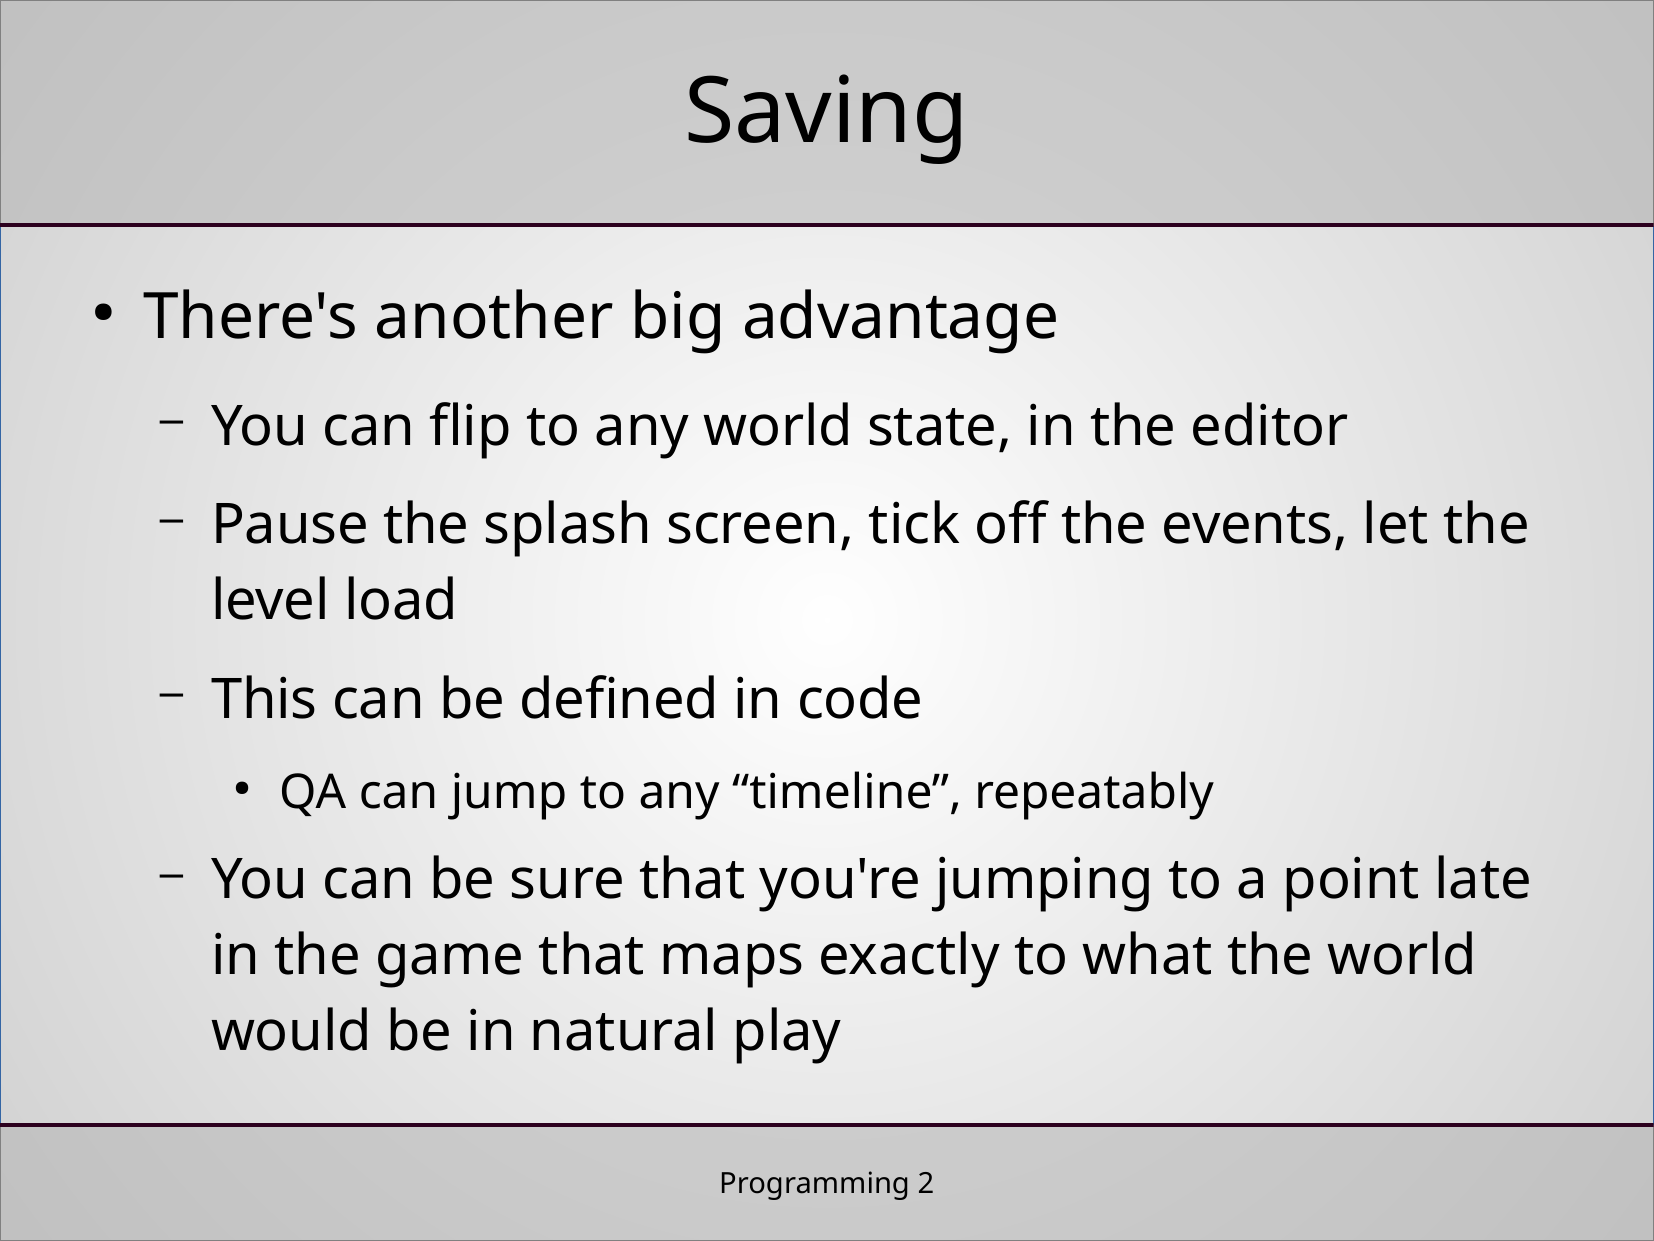

# Saving
There's another big advantage
You can flip to any world state, in the editor
Pause the splash screen, tick off the events, let the level load
This can be defined in code
QA can jump to any “timeline”, repeatably
You can be sure that you're jumping to a point late in the game that maps exactly to what the world would be in natural play